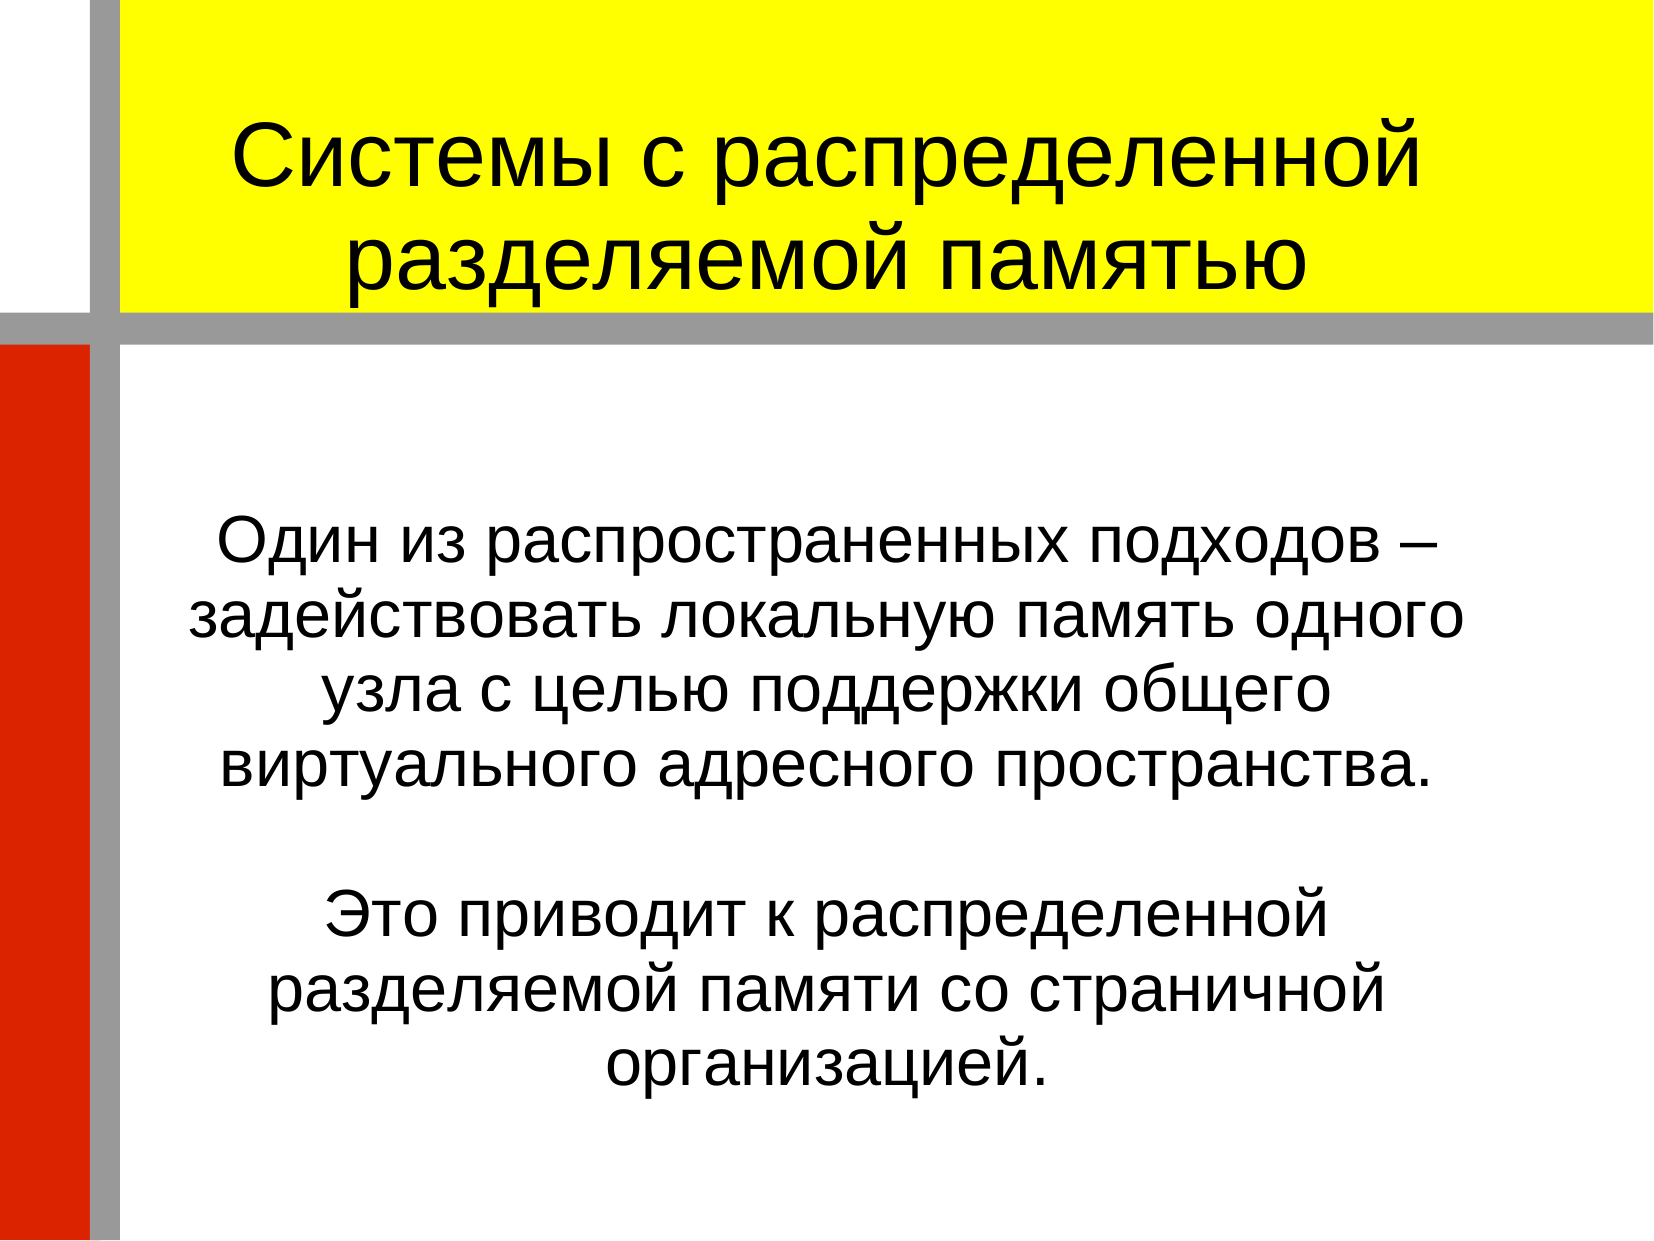

# Системы с распределенной разделяемой памятью
Один из распространенных подходов – задействовать локальную память одного узла с целью поддержки общего виртуального адресного пространства.
Это приводит к распределенной разделяемой памяти со страничной организацией.